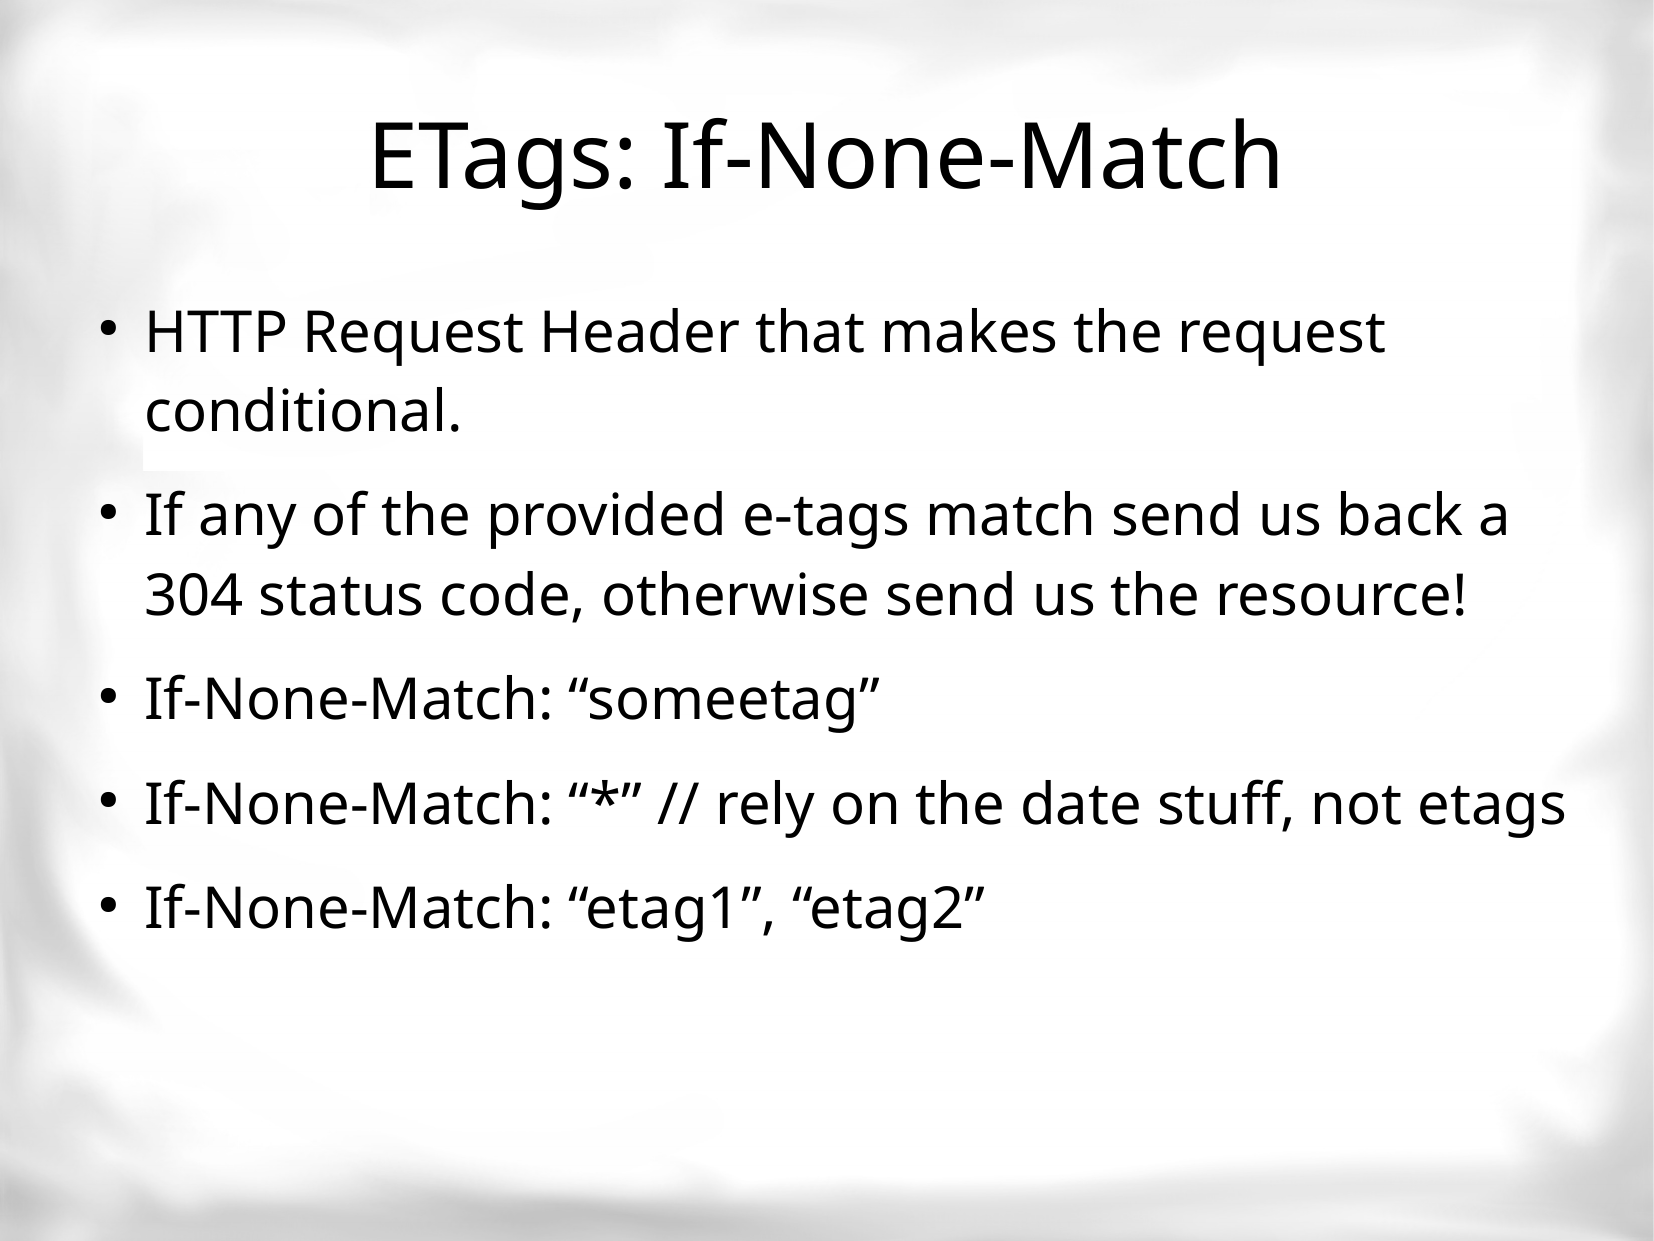

# ETags: If-None-Match
HTTP Request Header that makes the request conditional.
If any of the provided e-tags match send us back a 304 status code, otherwise send us the resource!
If-None-Match: “someetag”
If-None-Match: “*” // rely on the date stuff, not etags
If-None-Match: “etag1”, “etag2”